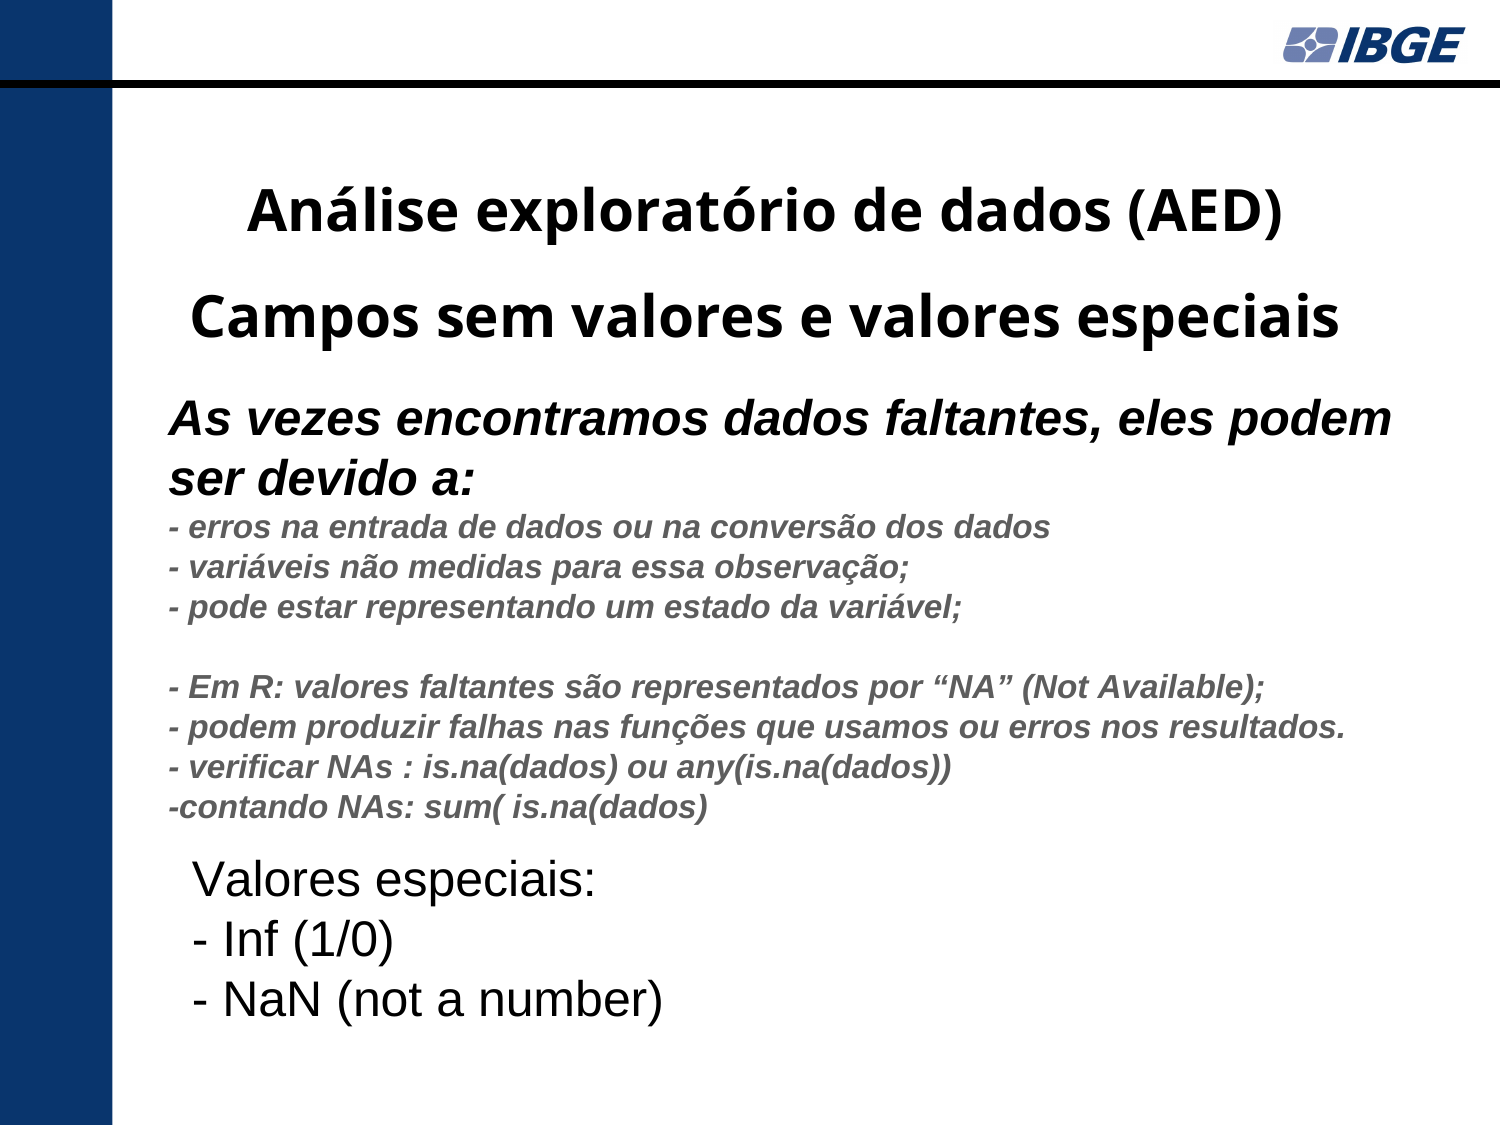

Análise exploratório de dados (AED)
Campos sem valores e valores especiais
As vezes encontramos dados faltantes, eles podem ser devido a:
- erros na entrada de dados ou na conversão dos dados
- variáveis não medidas para essa observação;
- pode estar representando um estado da variável;
- Em R: valores faltantes são representados por “NA” (Not Available);
- podem produzir falhas nas funções que usamos ou erros nos resultados.
- verificar NAs : is.na(dados) ou any(is.na(dados))
-contando NAs: sum( is.na(dados)
Valores especiais:
- Inf (1/0)
- NaN (not a number)